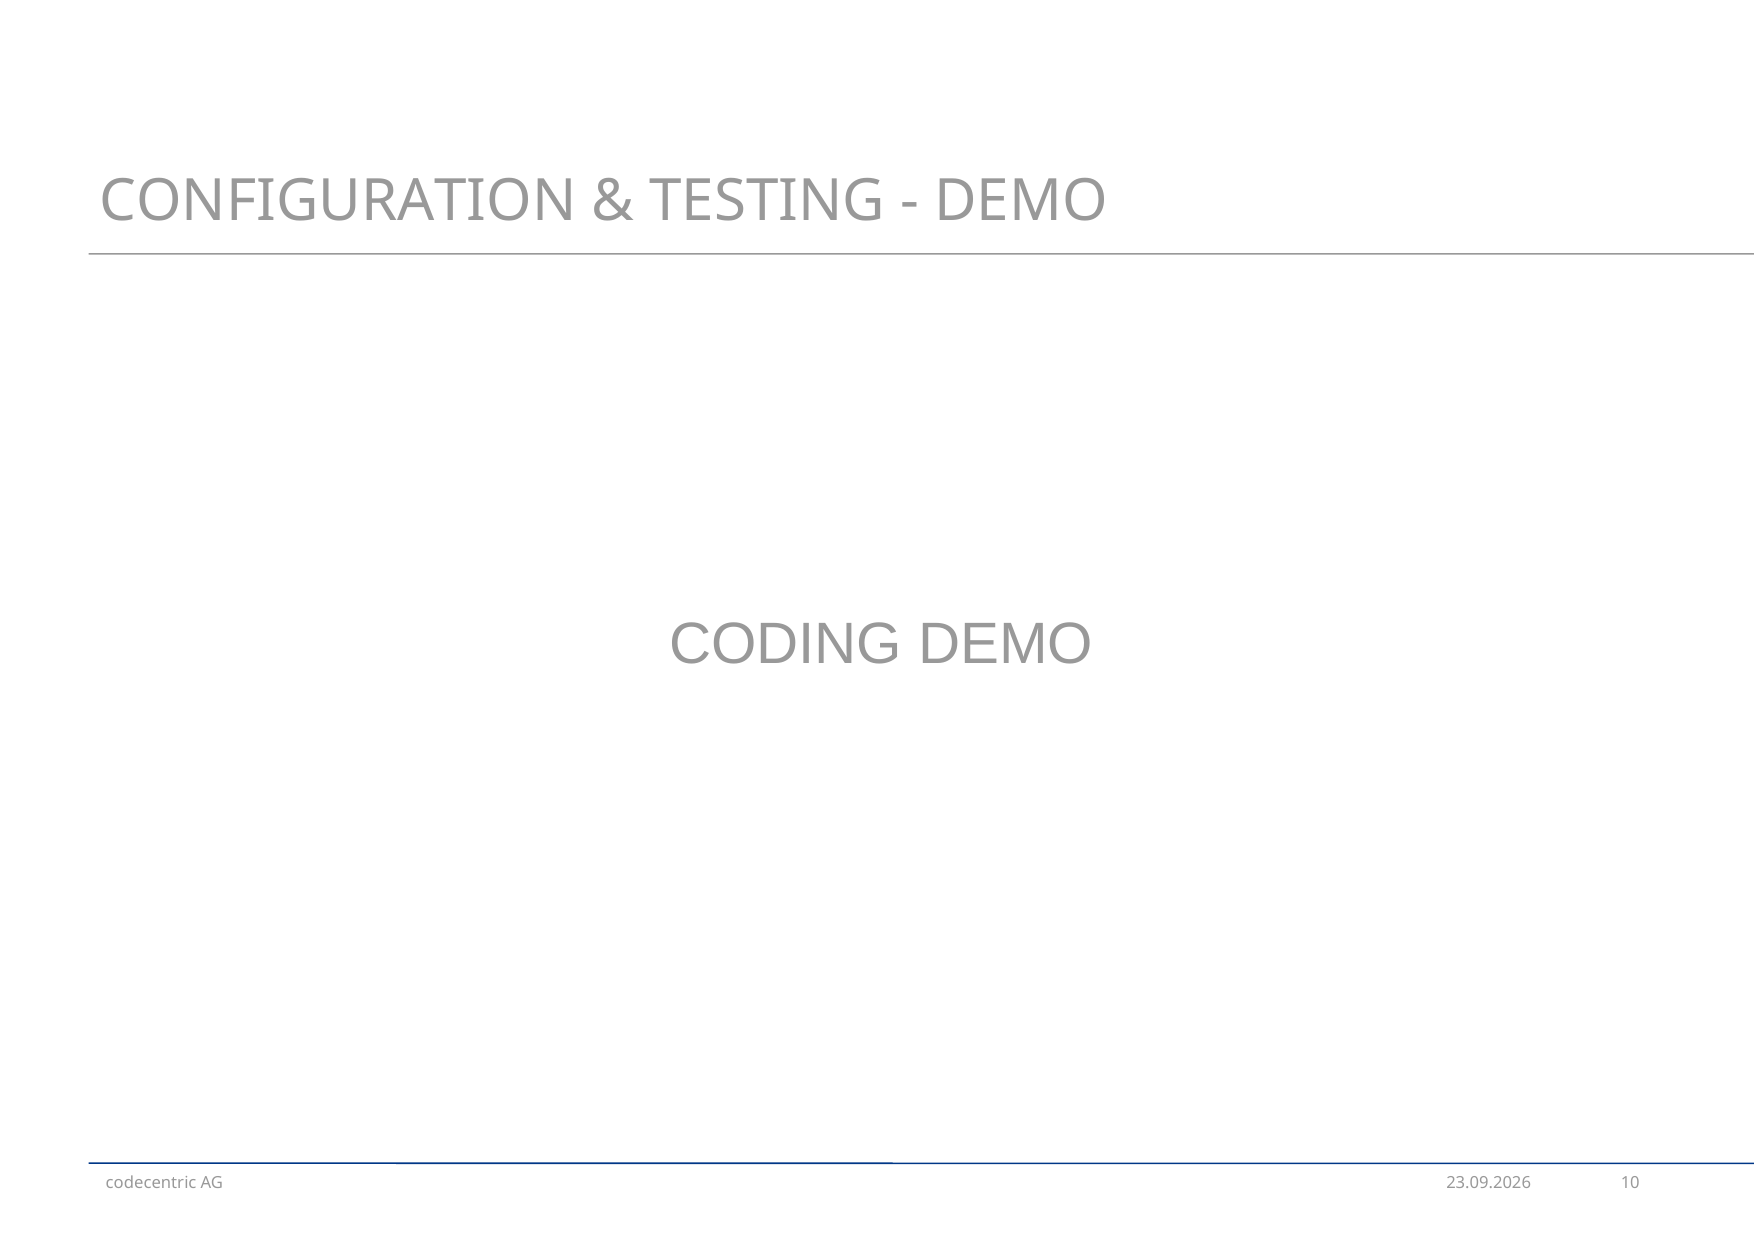

# Configuration & Testing - Demo
Coding DEMO